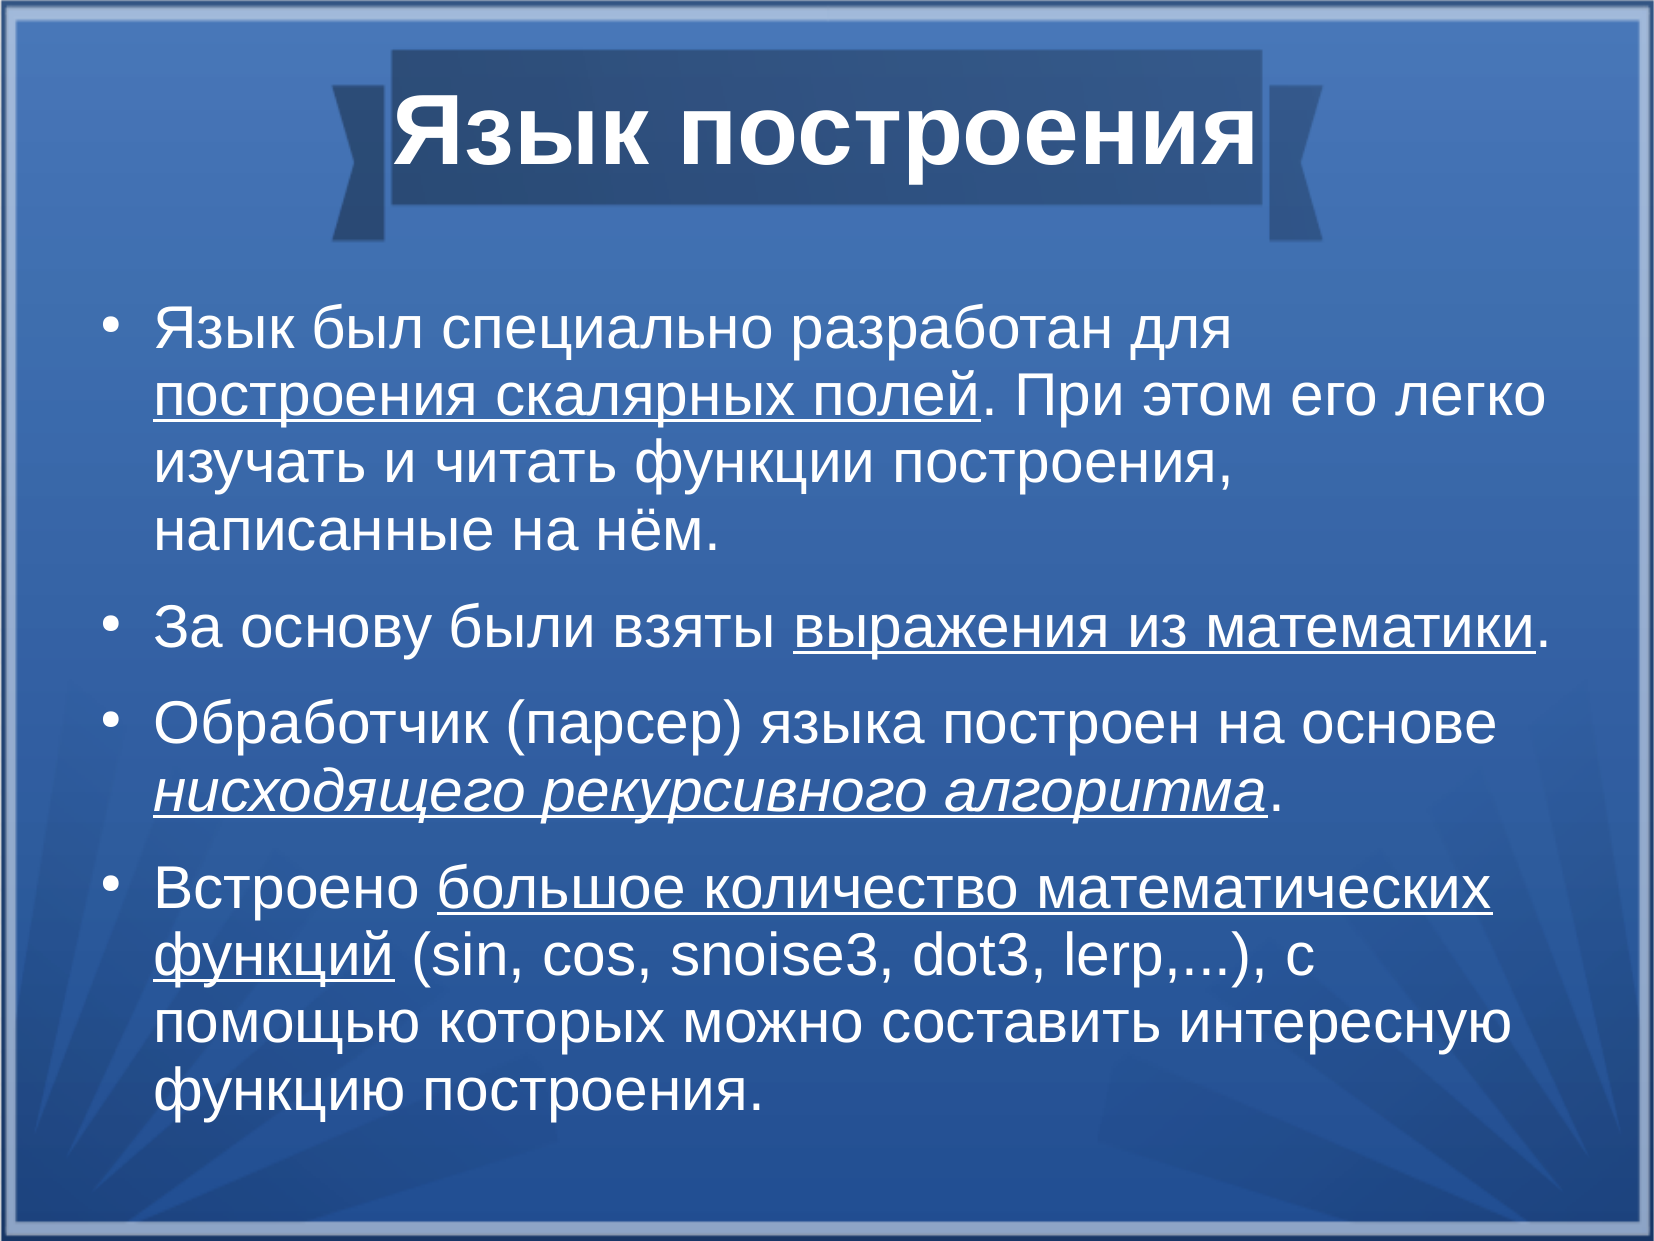

# Язык построения
Язык был специально разработан для построения скалярных полей. При этом его легко изучать и читать функции построения, написанные на нём.
За основу были взяты выражения из математики.
Обработчик (парсер) языка построен на основе нисходящего рекурсивного алгоритма.
Встроено большое количество математических функций (sin, cos, snoise3, dot3, lerp,...), с помощью которых можно составить интересную функцию построения.